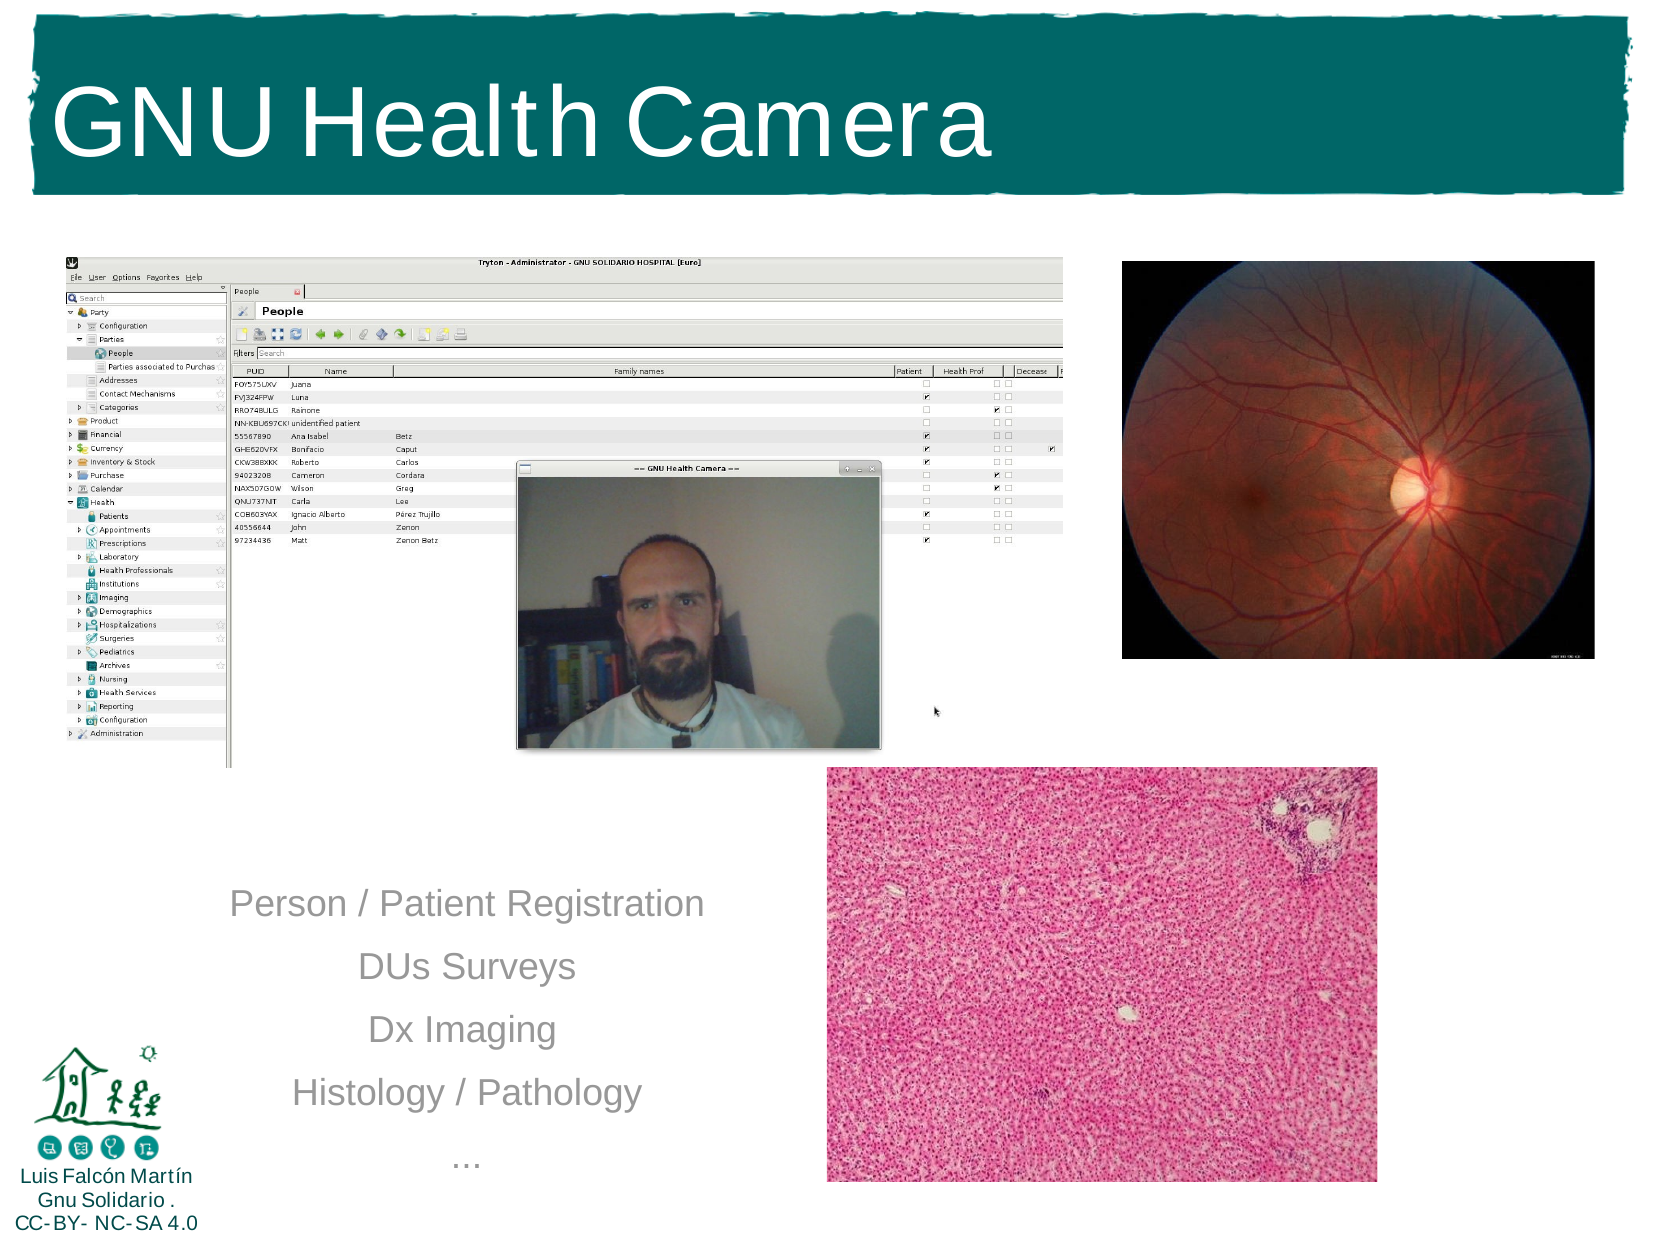

# GNUHealthCamera
Person / Patient Registration DUs Surveys
Dx Imaging Histology / Pathology
...
LuisFalcónMartín
GnuSolidario.
CC-BY-NC-SA4.0